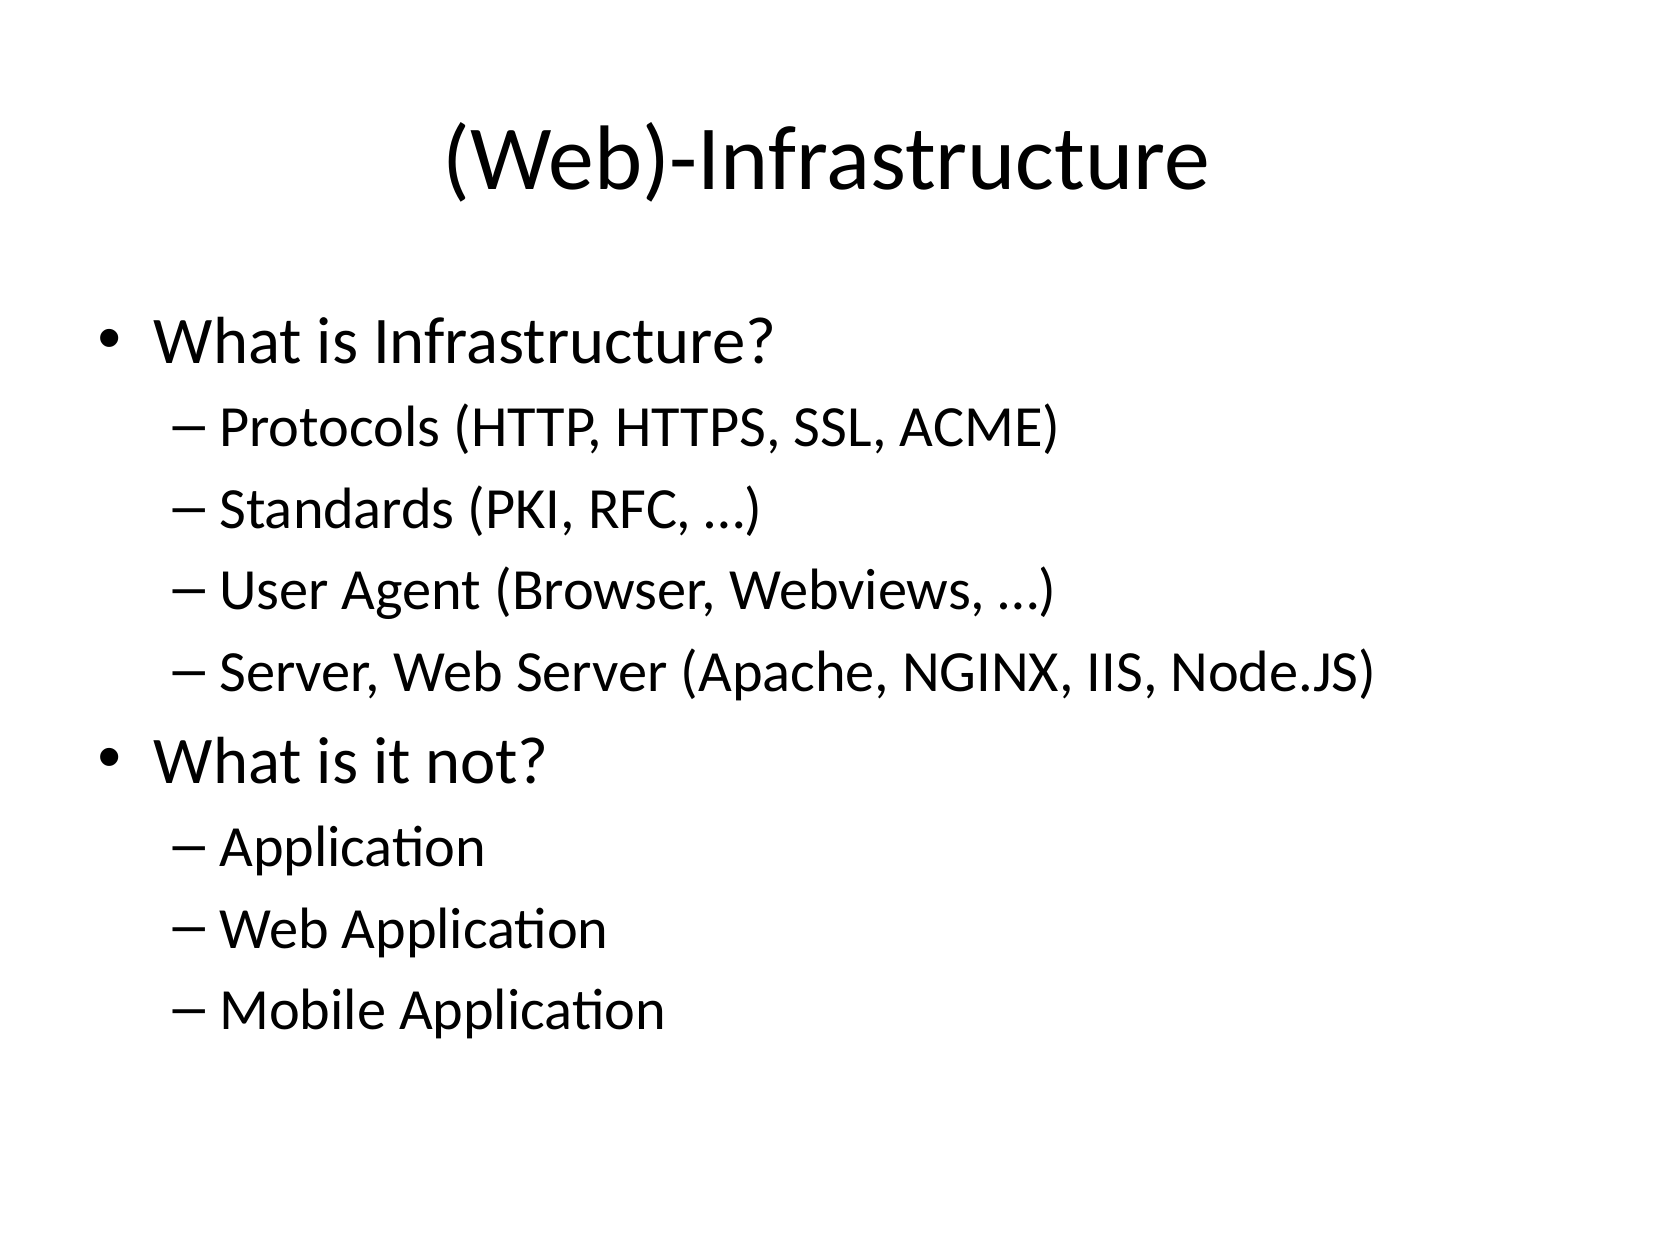

# (Web)-Infrastructure
What is Infrastructure?
Protocols (HTTP, HTTPS, SSL, ACME)
Standards (PKI, RFC, …)
User Agent (Browser, Webviews, …)
Server, Web Server (Apache, NGINX, IIS, Node.JS)
What is it not?
Application
Web Application
Mobile Application